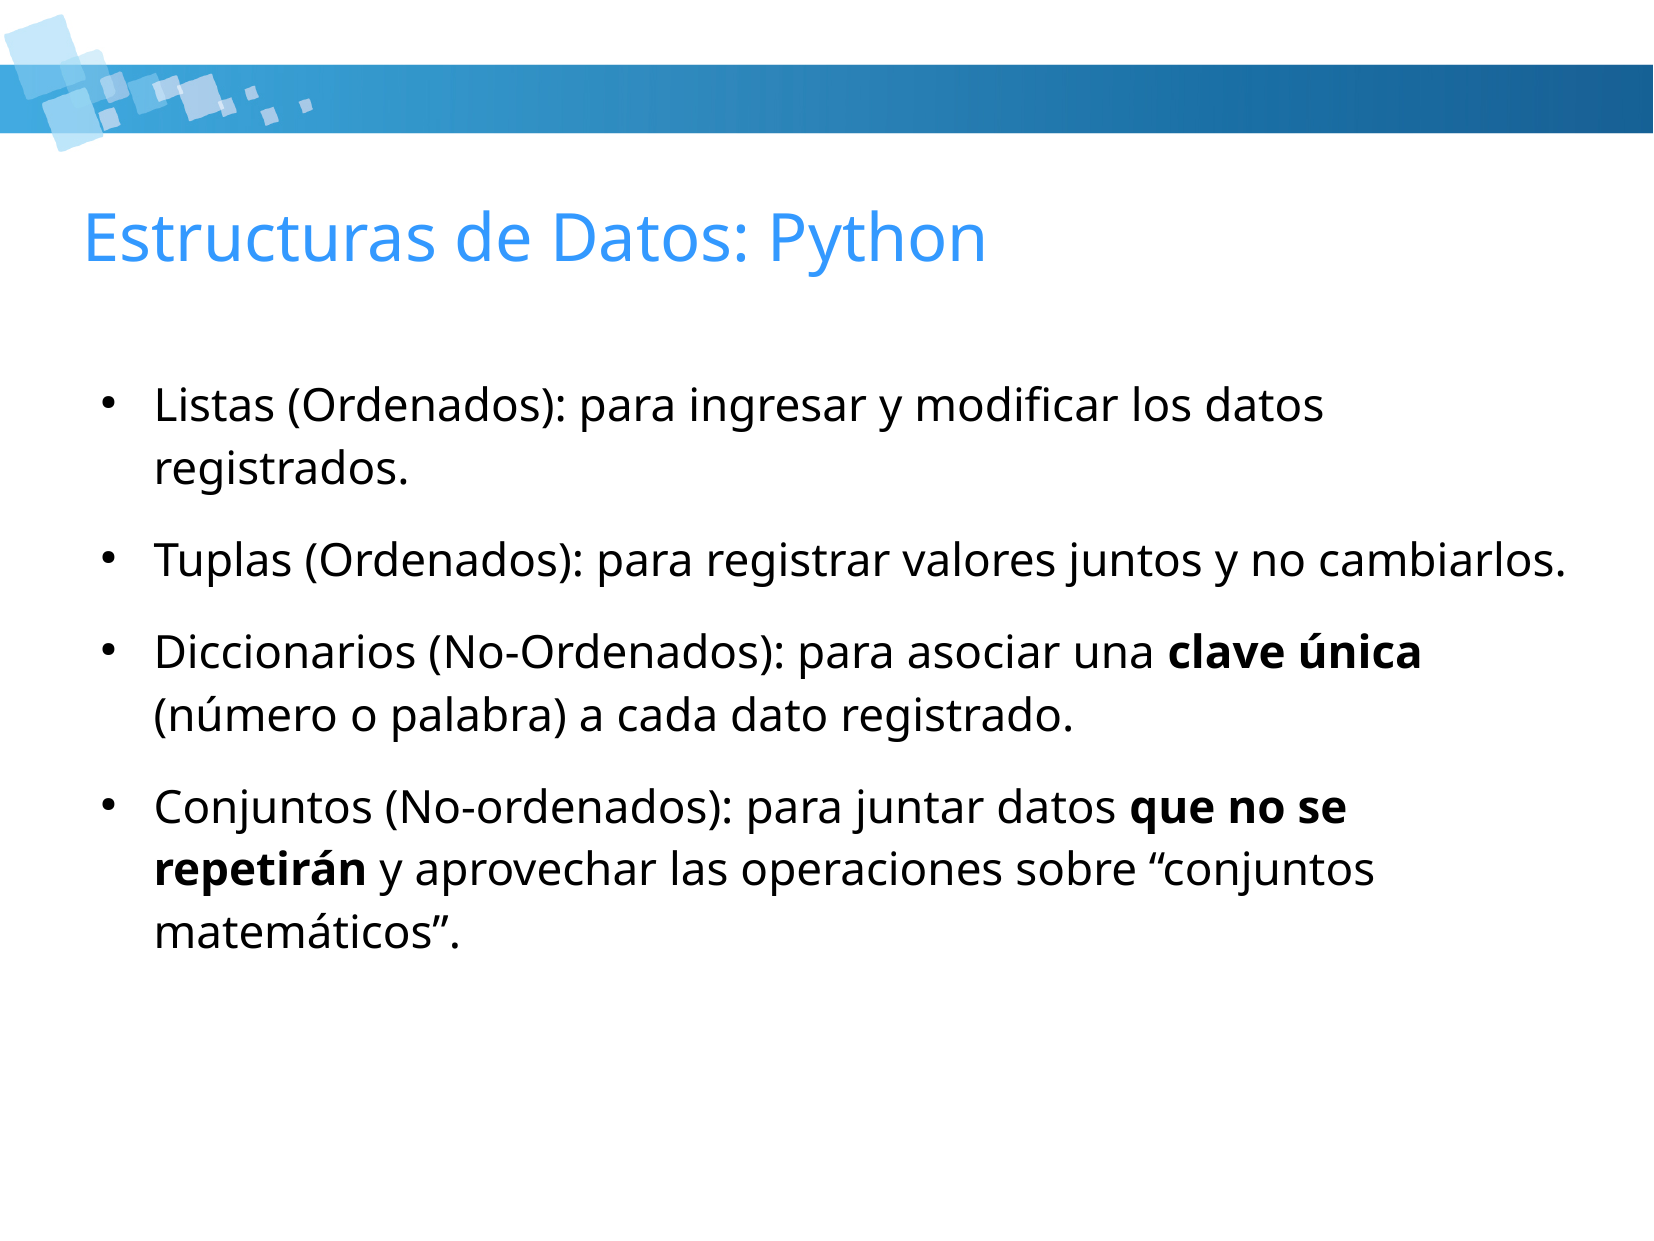

# Estructuras de Datos: Python
Listas (Ordenados): para ingresar y modificar los datos registrados.
Tuplas (Ordenados): para registrar valores juntos y no cambiarlos.
Diccionarios (No-Ordenados): para asociar una clave única (número o palabra) a cada dato registrado.
Conjuntos (No-ordenados): para juntar datos que no se repetirán y aprovechar las operaciones sobre “conjuntos matemáticos”.